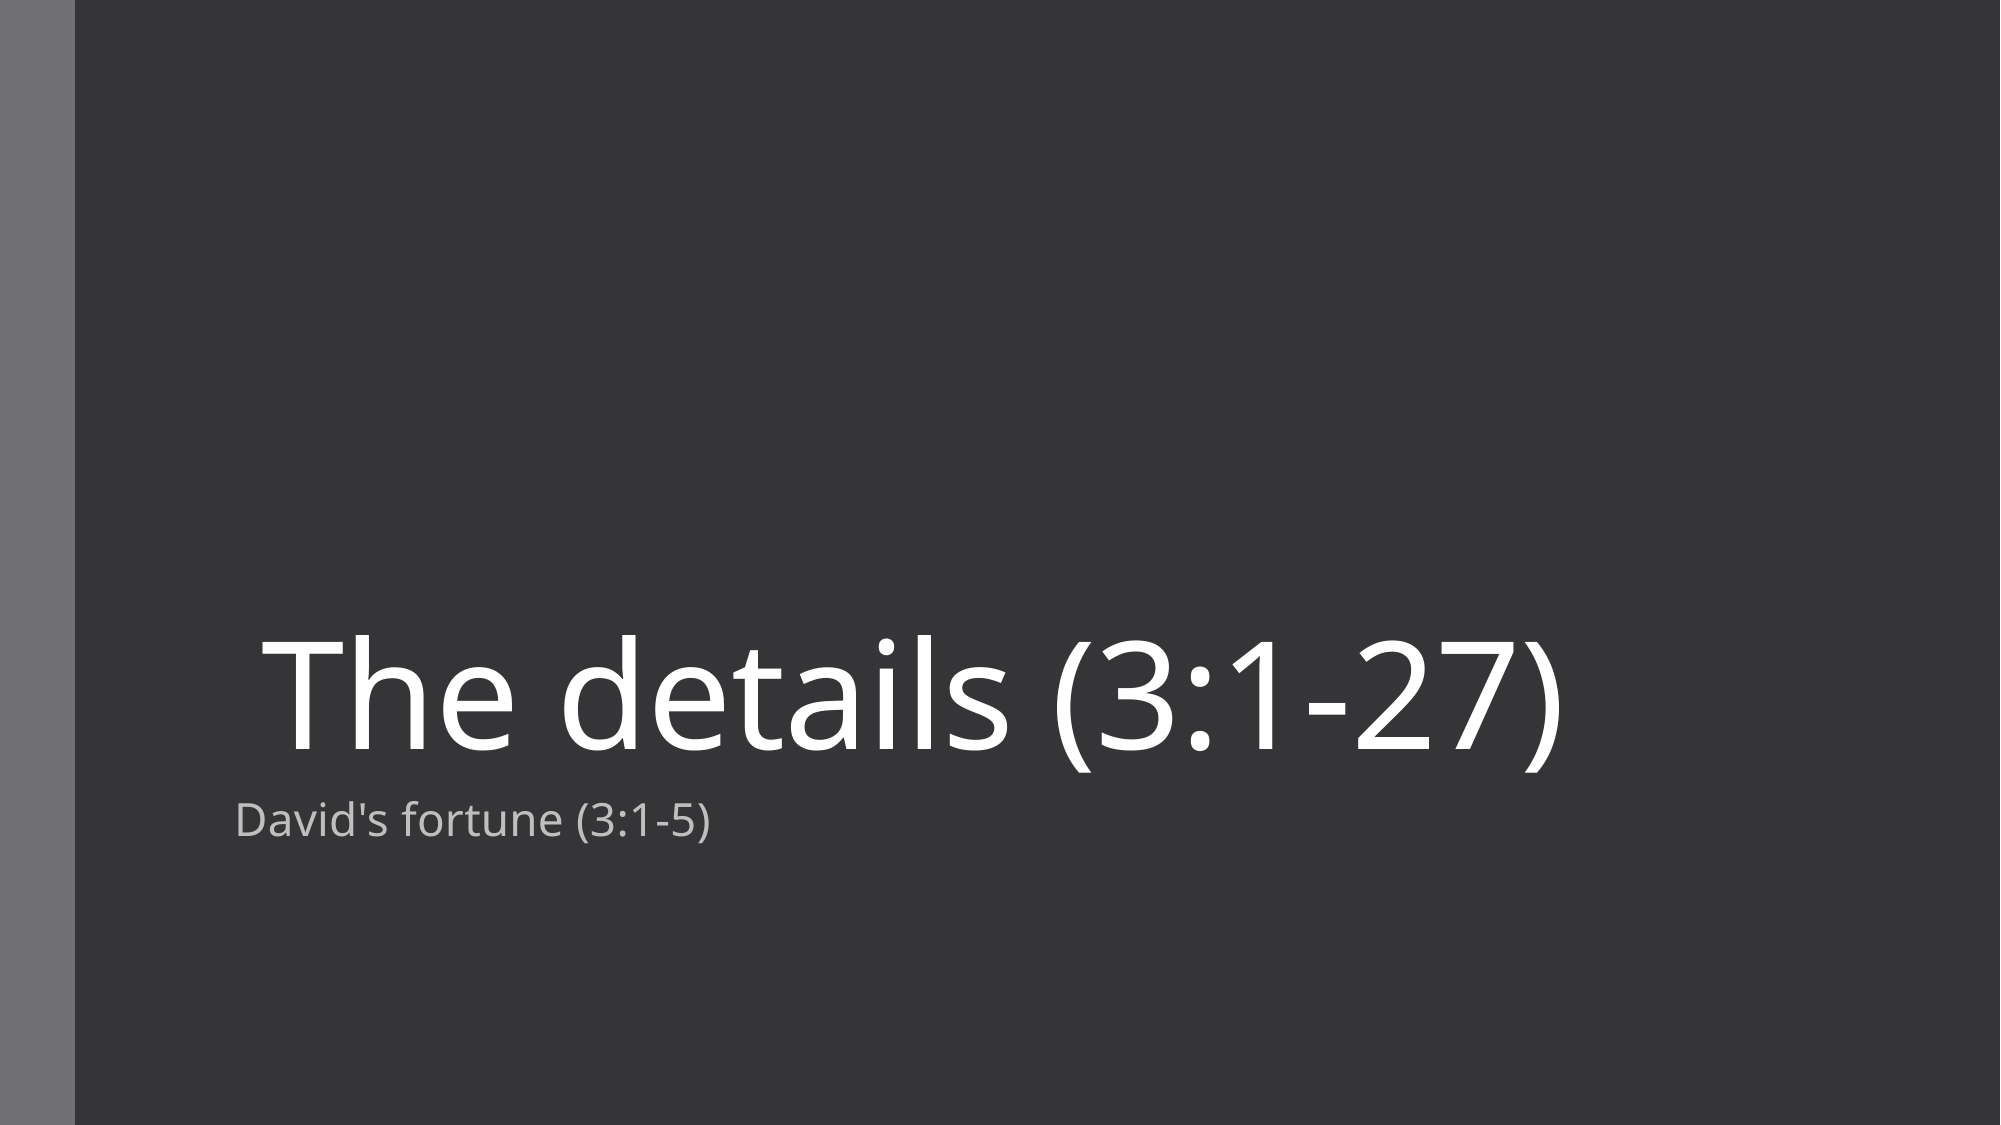

# The details (3:1-27)
 David's fortune (3:1-5)